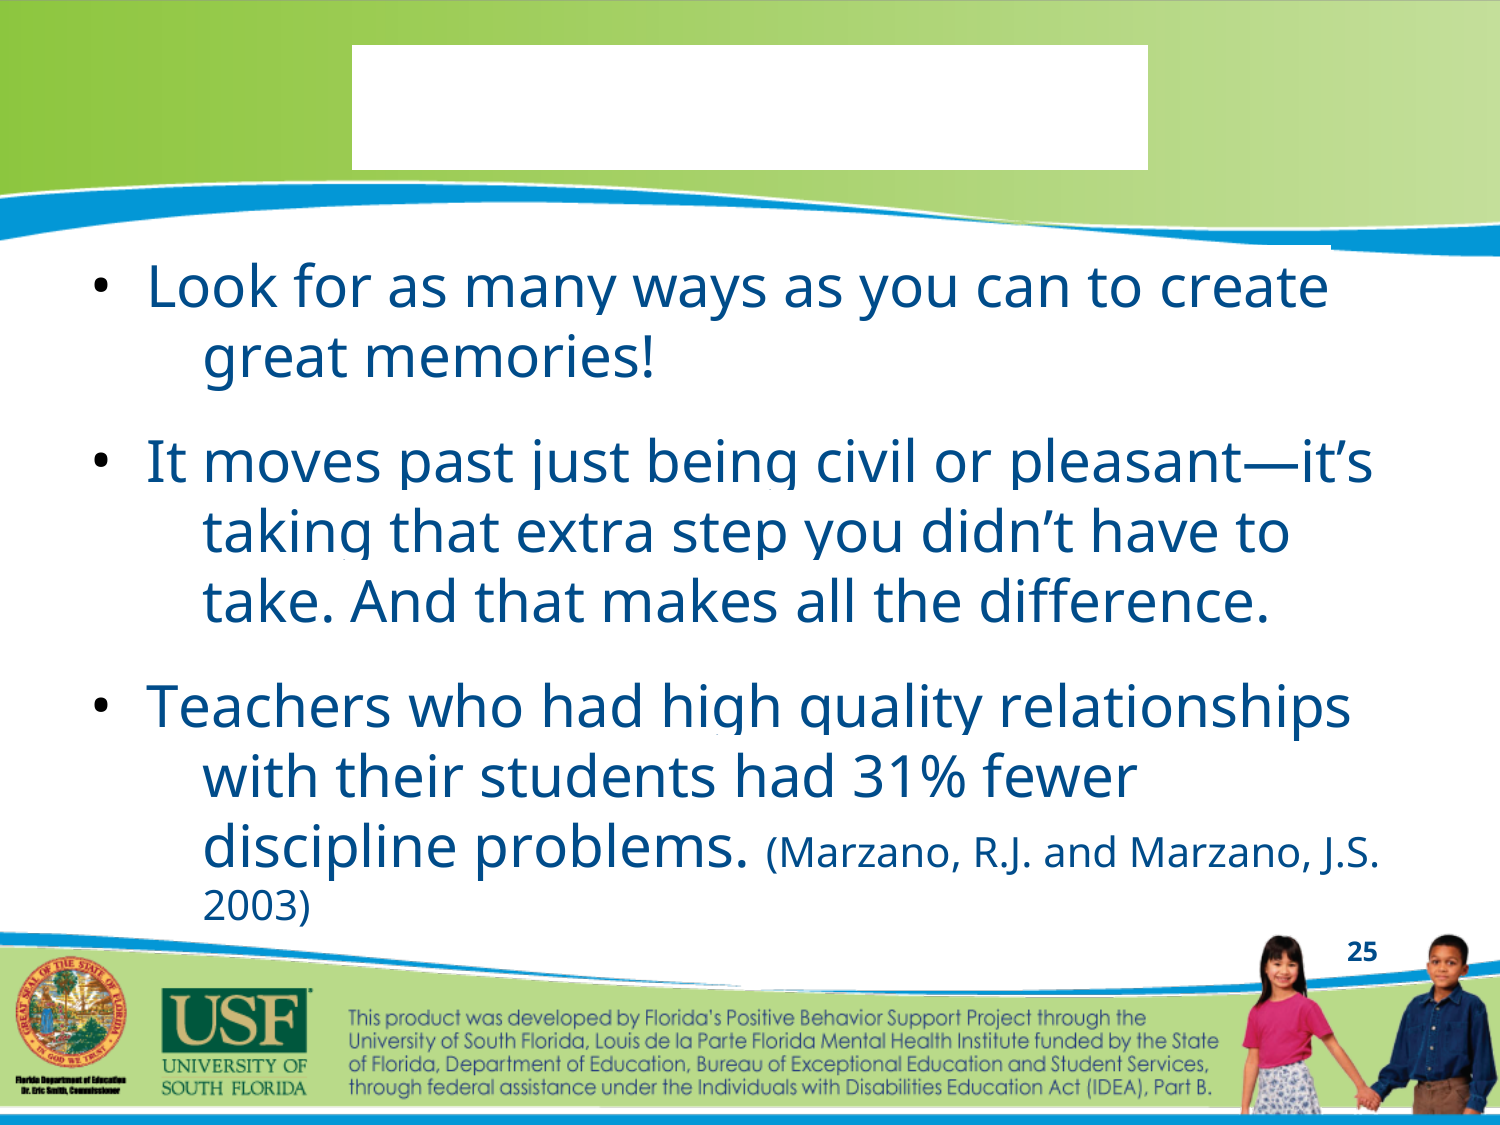

# MAKE THEIR DAY!
Look for as many ways as you can to create great memories!
It moves past just being civil or pleasant—it’s taking that extra step you didn’t have to take. And that makes all the difference.
Teachers who had high quality relationships with their students had 31% fewer discipline problems. (Marzano, R.J. and Marzano, J.S. 2003)